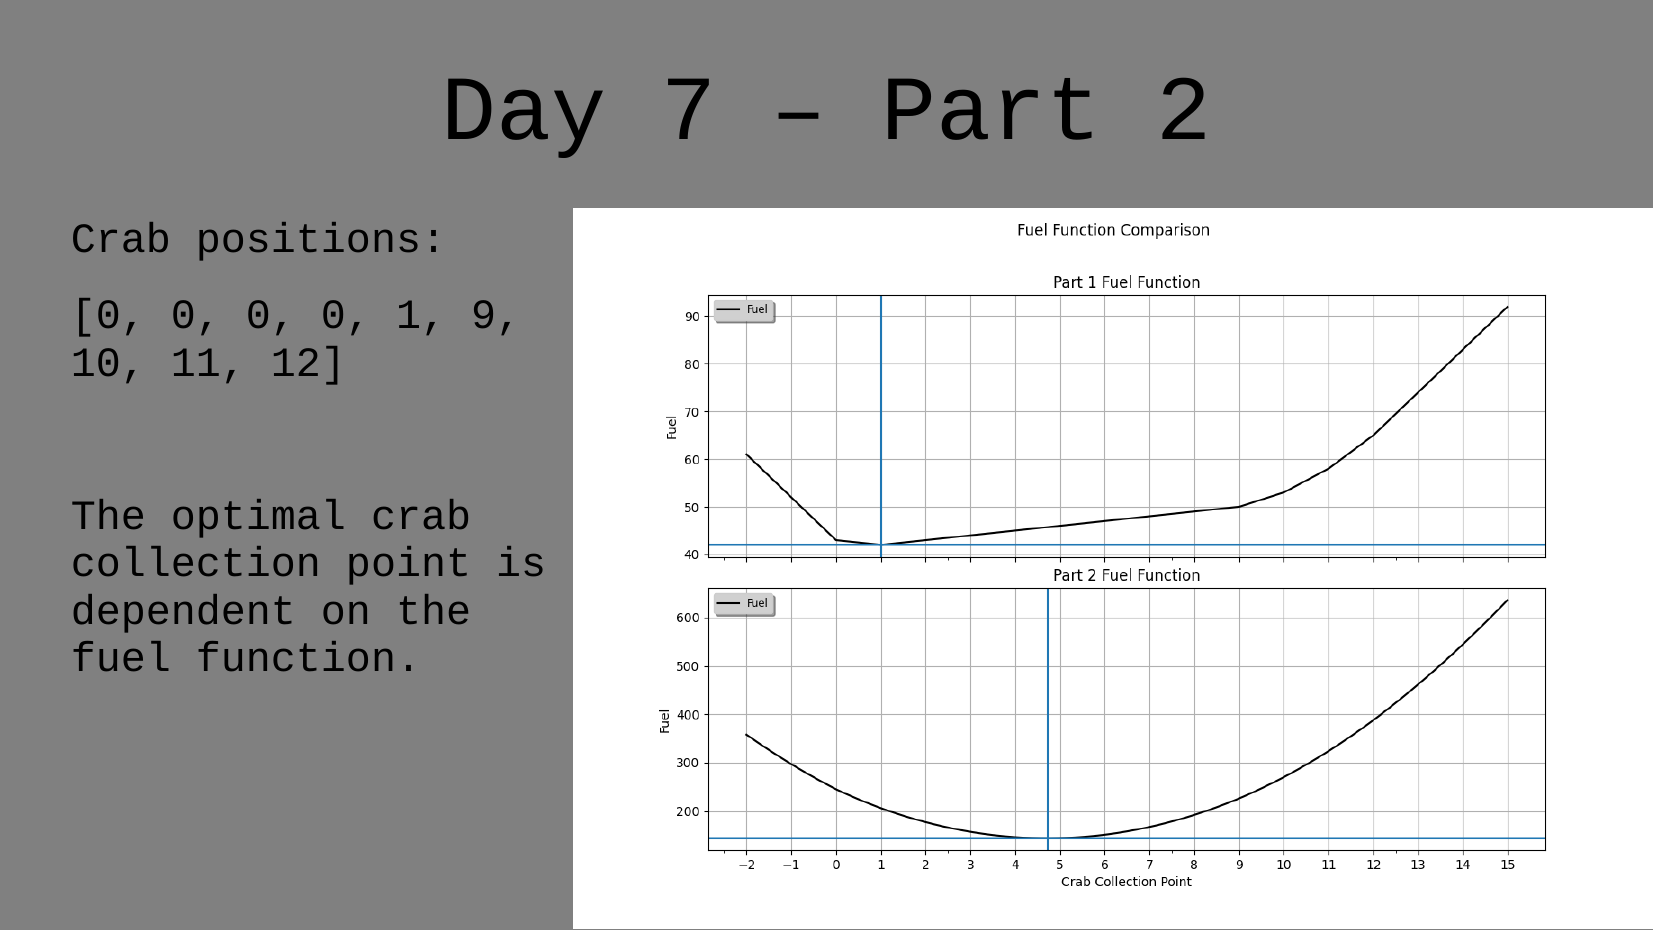

# Day 7 – Part 2
Crab positions:
[0, 0, 0, 0, 1, 9, 10, 11, 12]
The optimal crab collection point is dependent on the fuel function.